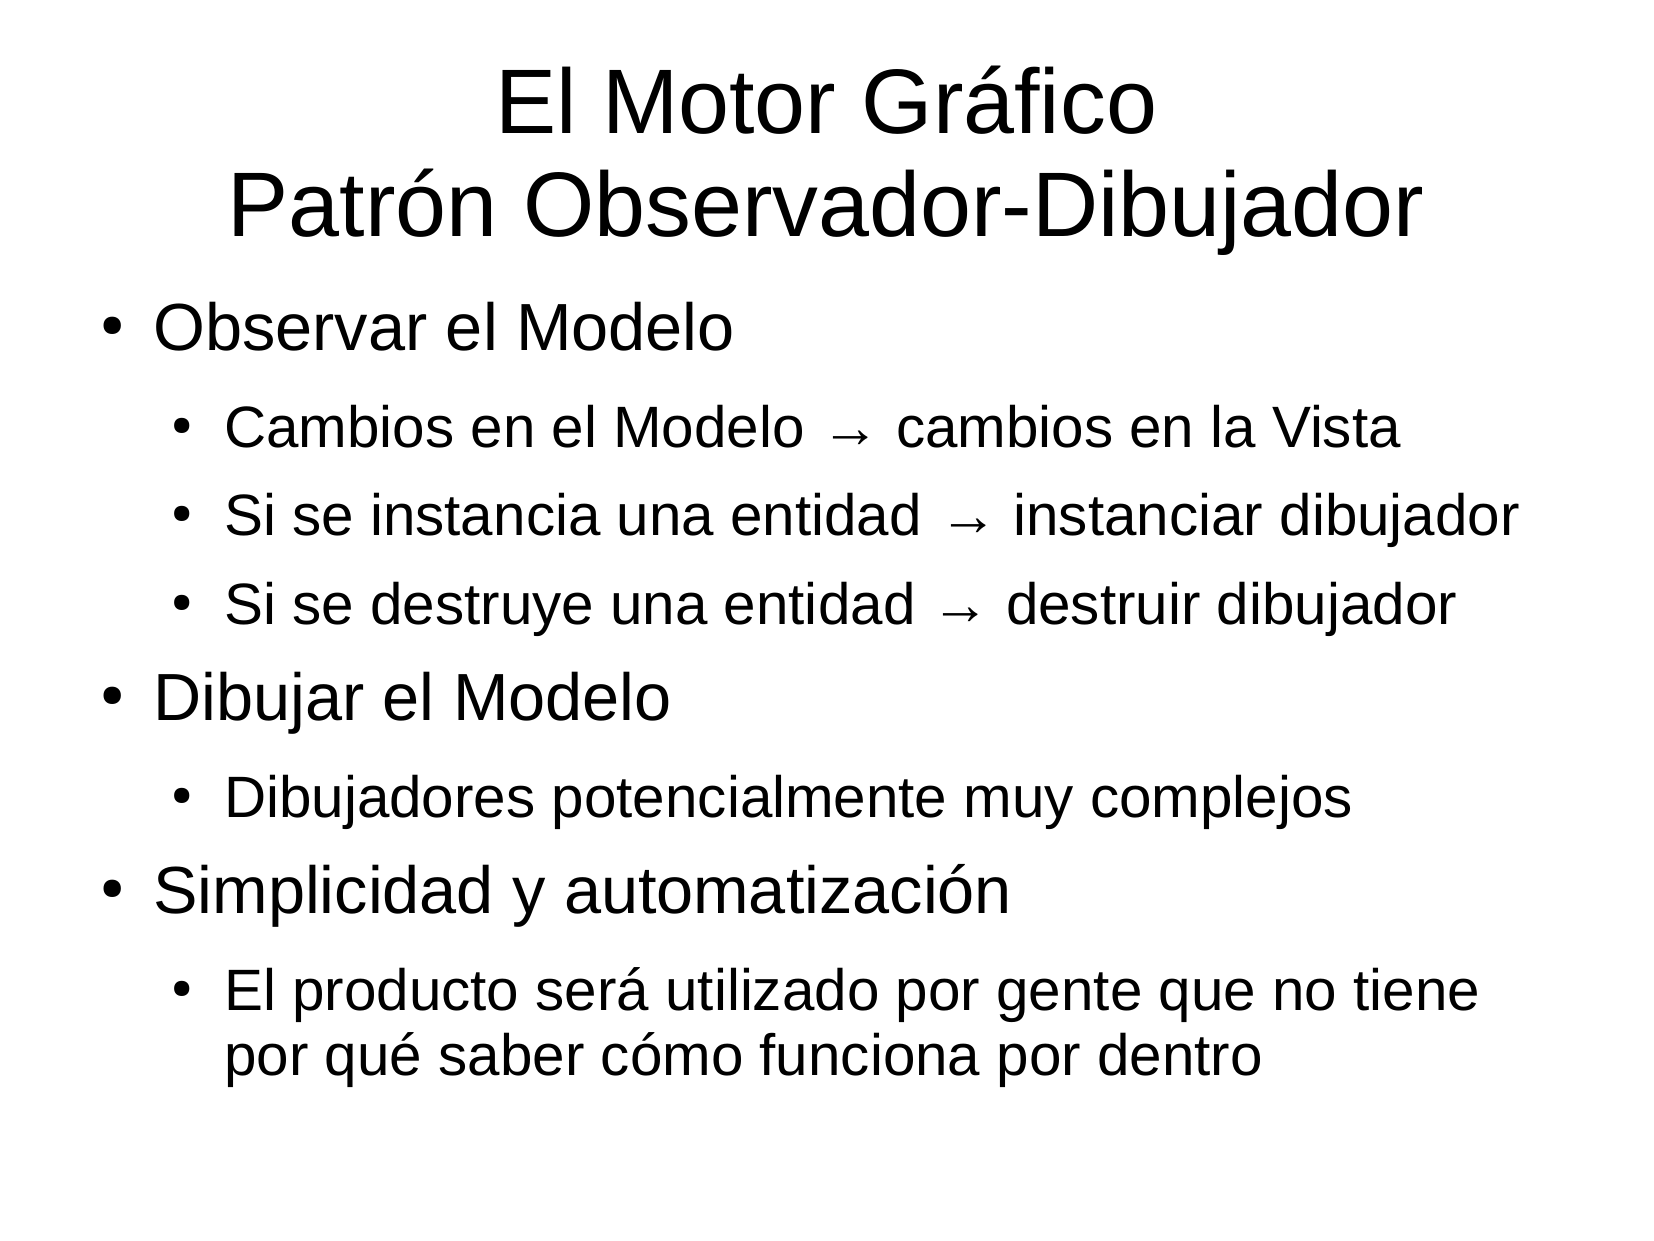

# El Motor Gráfico Patrón Observador-Dibujador
Observar el Modelo
Cambios en el Modelo → cambios en la Vista
Si se instancia una entidad → instanciar dibujador
Si se destruye una entidad → destruir dibujador
Dibujar el Modelo
Dibujadores potencialmente muy complejos
Simplicidad y automatización
El producto será utilizado por gente que no tiene por qué saber cómo funciona por dentro